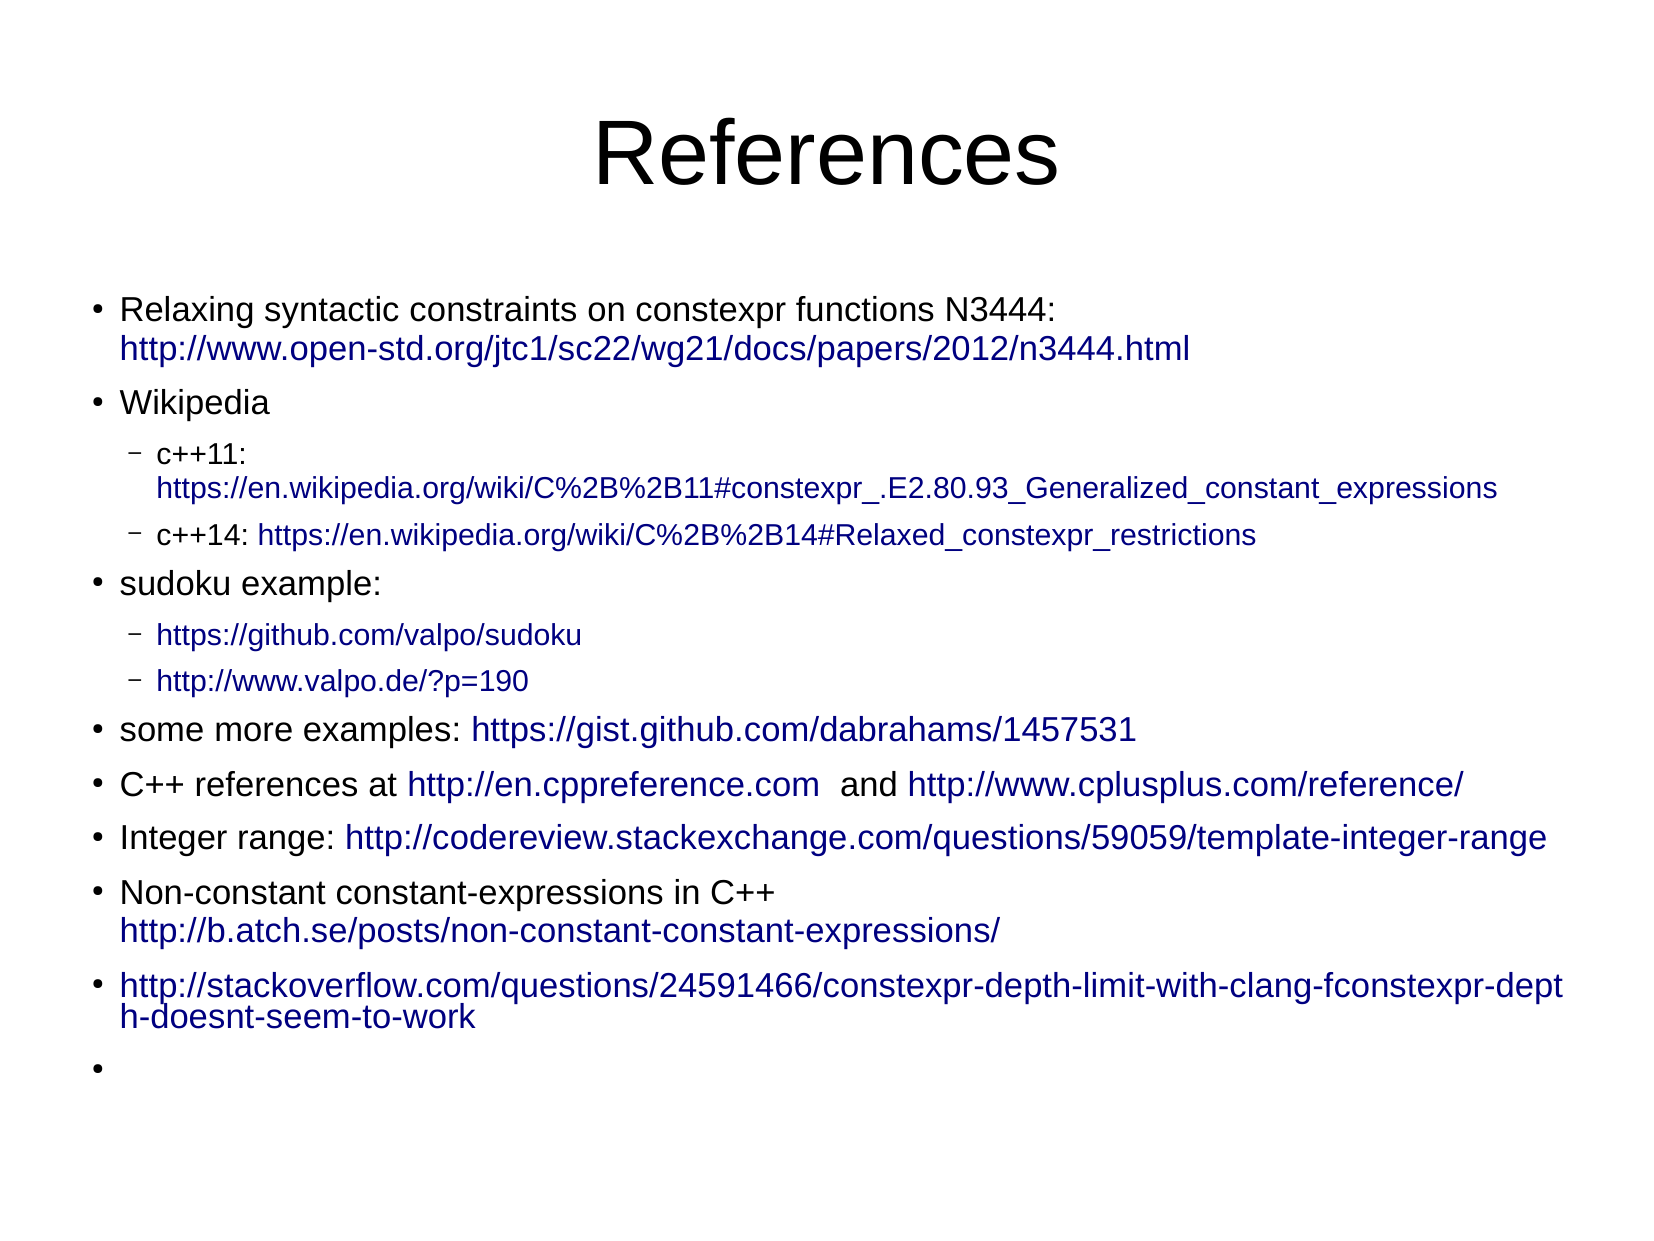

# References
Relaxing syntactic constraints on constexpr functions N3444: http://www.open-std.org/jtc1/sc22/wg21/docs/papers/2012/n3444.html
Wikipedia
c++11: https://en.wikipedia.org/wiki/C%2B%2B11#constexpr_.E2.80.93_Generalized_constant_expressions
c++14: https://en.wikipedia.org/wiki/C%2B%2B14#Relaxed_constexpr_restrictions
sudoku example:
https://github.com/valpo/sudoku
http://www.valpo.de/?p=190
some more examples: https://gist.github.com/dabrahams/1457531
C++ references at http://en.cppreference.com and http://www.cplusplus.com/reference/
Integer range: http://codereview.stackexchange.com/questions/59059/template-integer-range
Non-constant constant-expressions in C++ http://b.atch.se/posts/non-constant-constant-expressions/
http://stackoverflow.com/questions/24591466/constexpr-depth-limit-with-clang-fconstexpr-depth-doesnt-seem-to-work